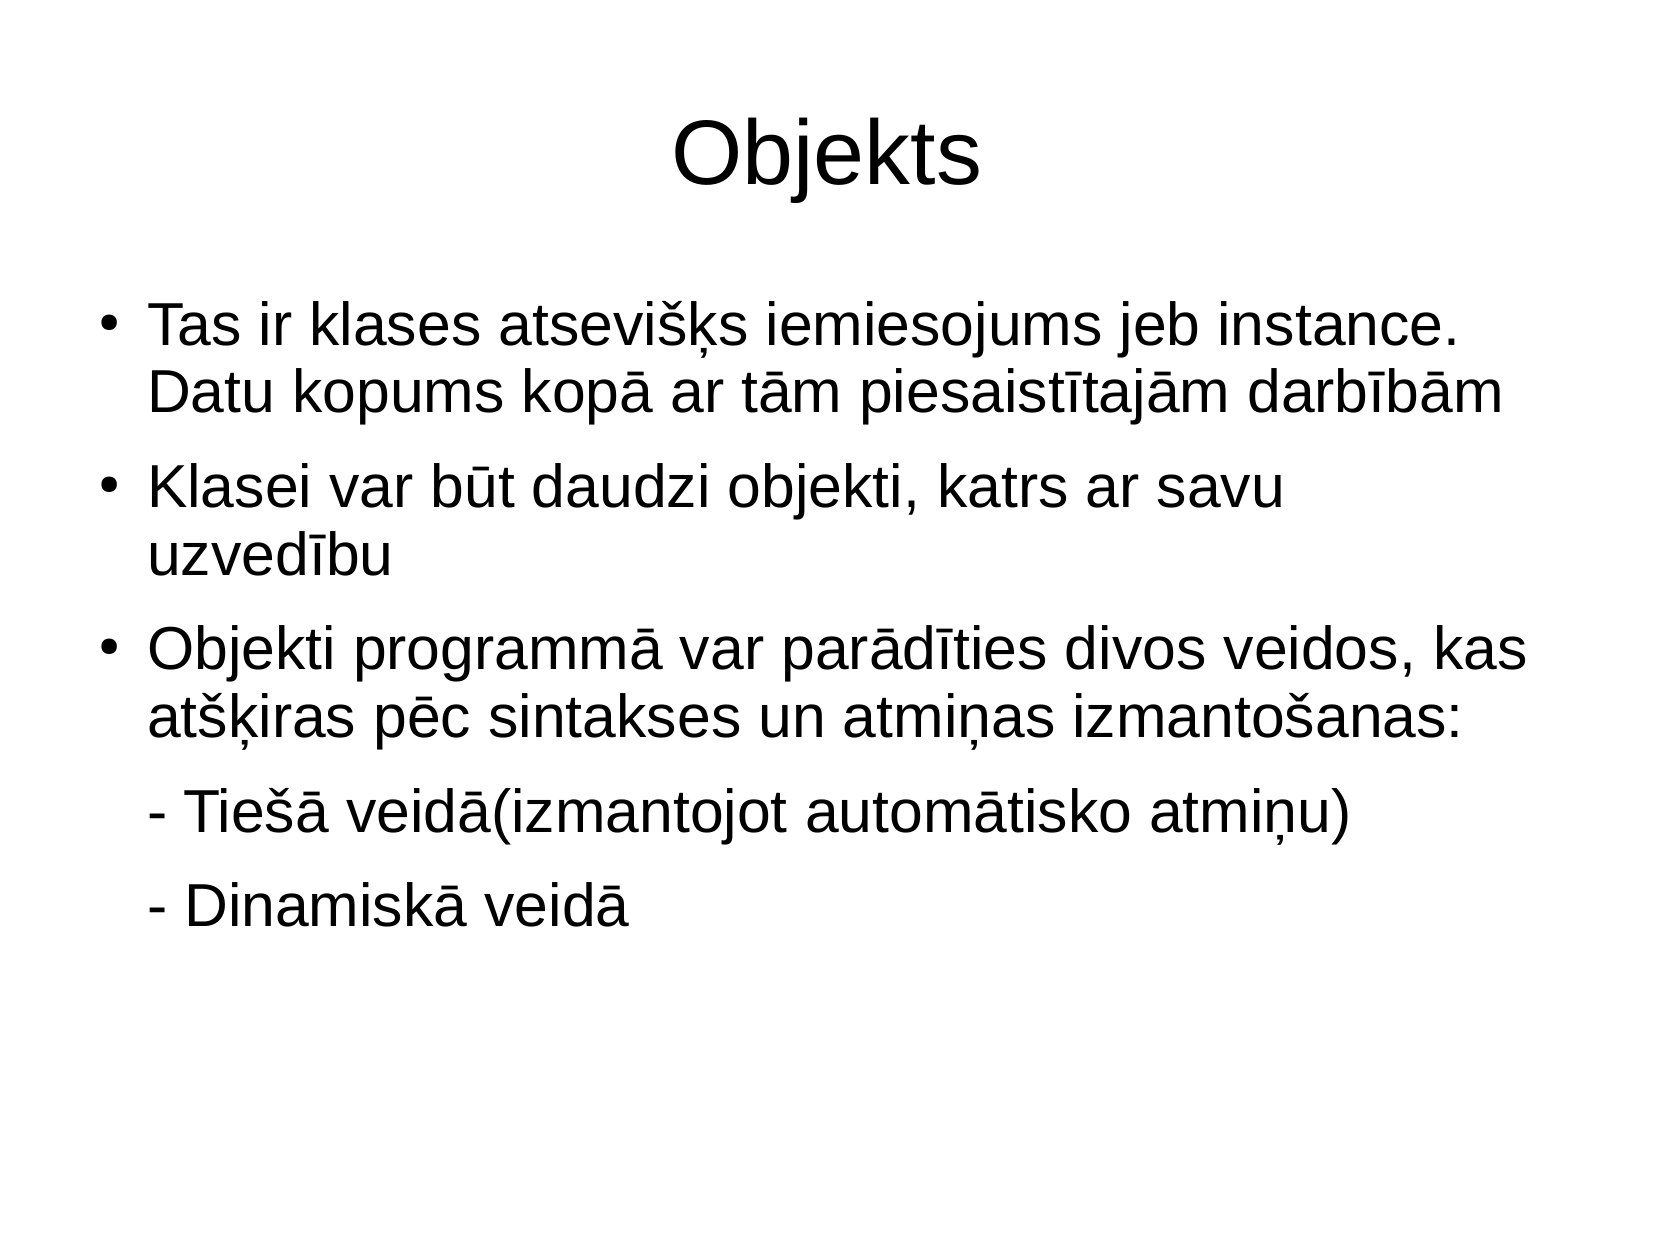

# Objekts
Tas ir klases atsevišķs iemiesojums jeb instance. Datu kopums kopā ar tām piesaistītajām darbībām
Klasei var būt daudzi objekti, katrs ar savu uzvedību
Objekti programmā var parādīties divos veidos, kas atšķiras pēc sintakses un atmiņas izmantošanas:
- Tiešā veidā(izmantojot automātisko atmiņu)
- Dinamiskā veidā